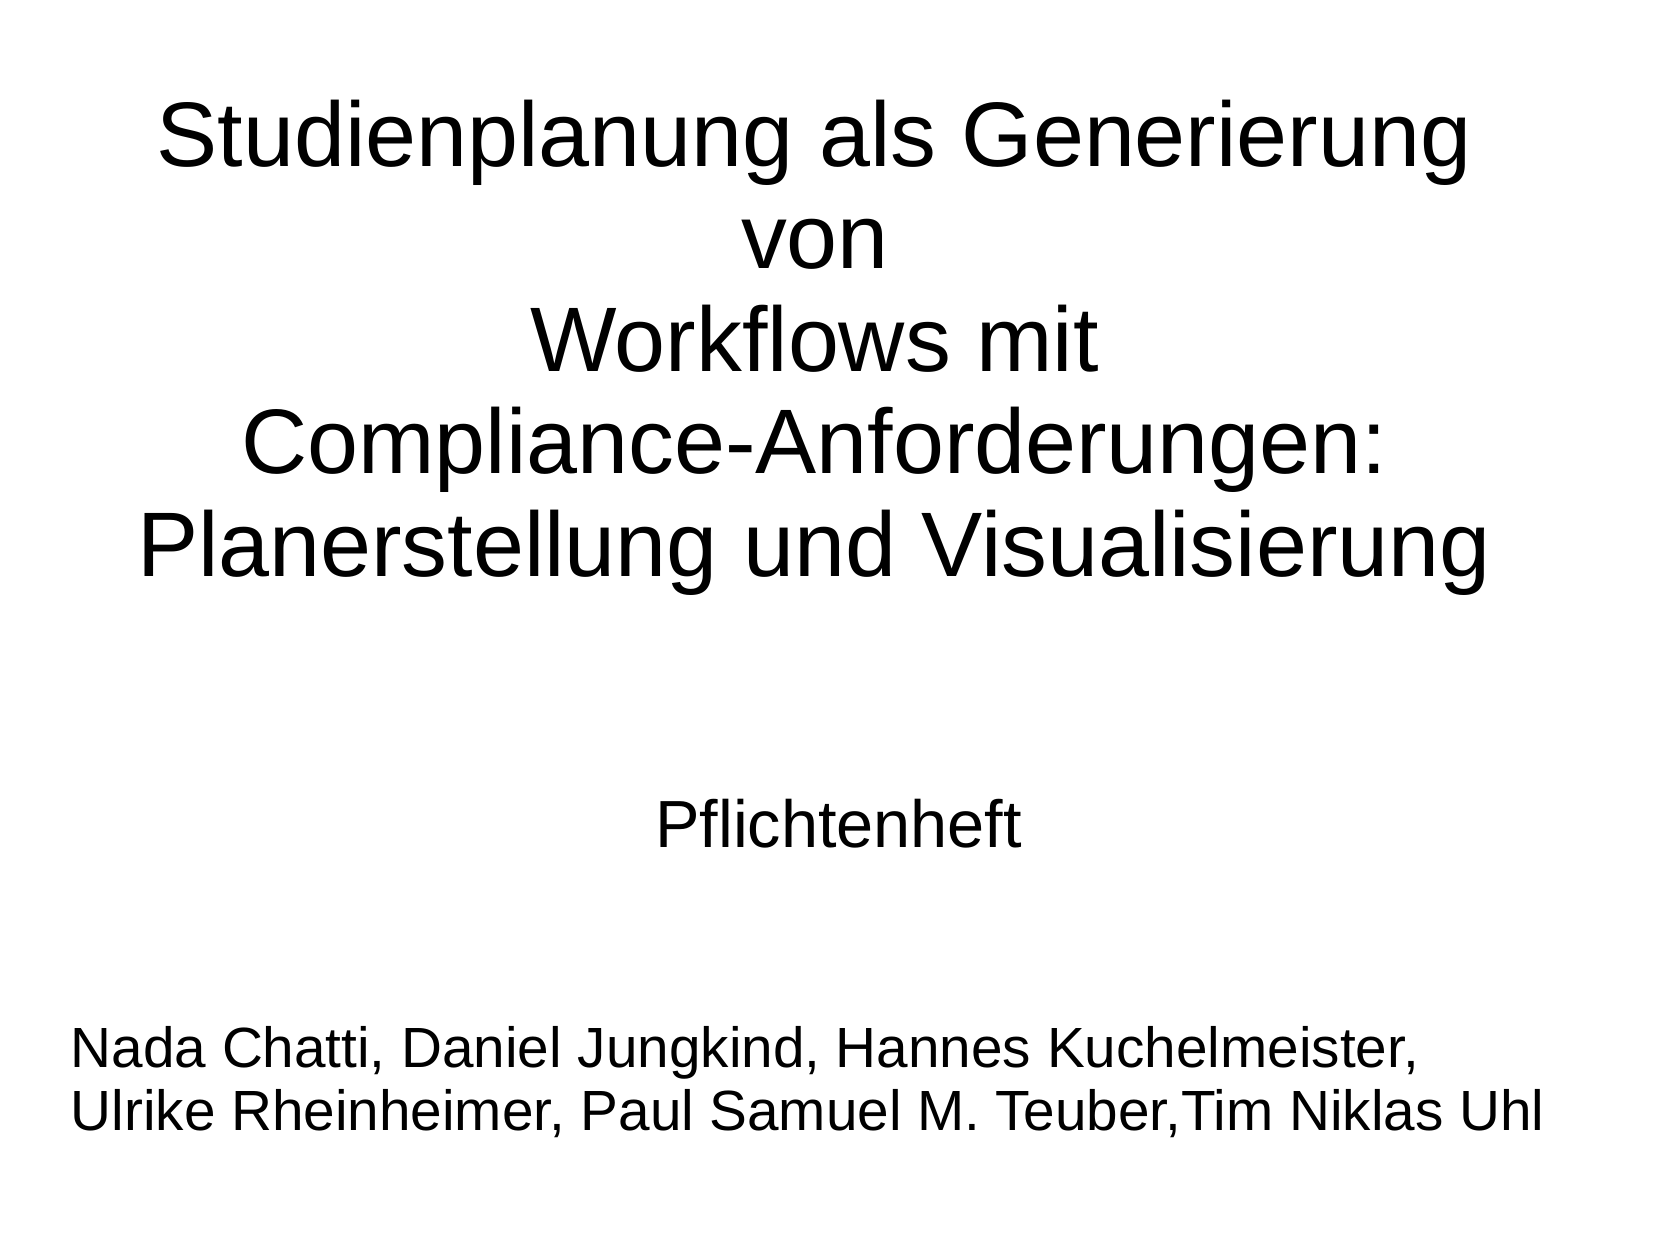

# Studienplanung als Generierung von Workflows mit Compliance-Anforderungen: Planerstellung und Visualisierung
Pflichtenheft
Nada Chatti, Daniel Jungkind, Hannes Kuchelmeister, Ulrike Rheinheimer, Paul Samuel M. Teuber,Tim Niklas Uhl